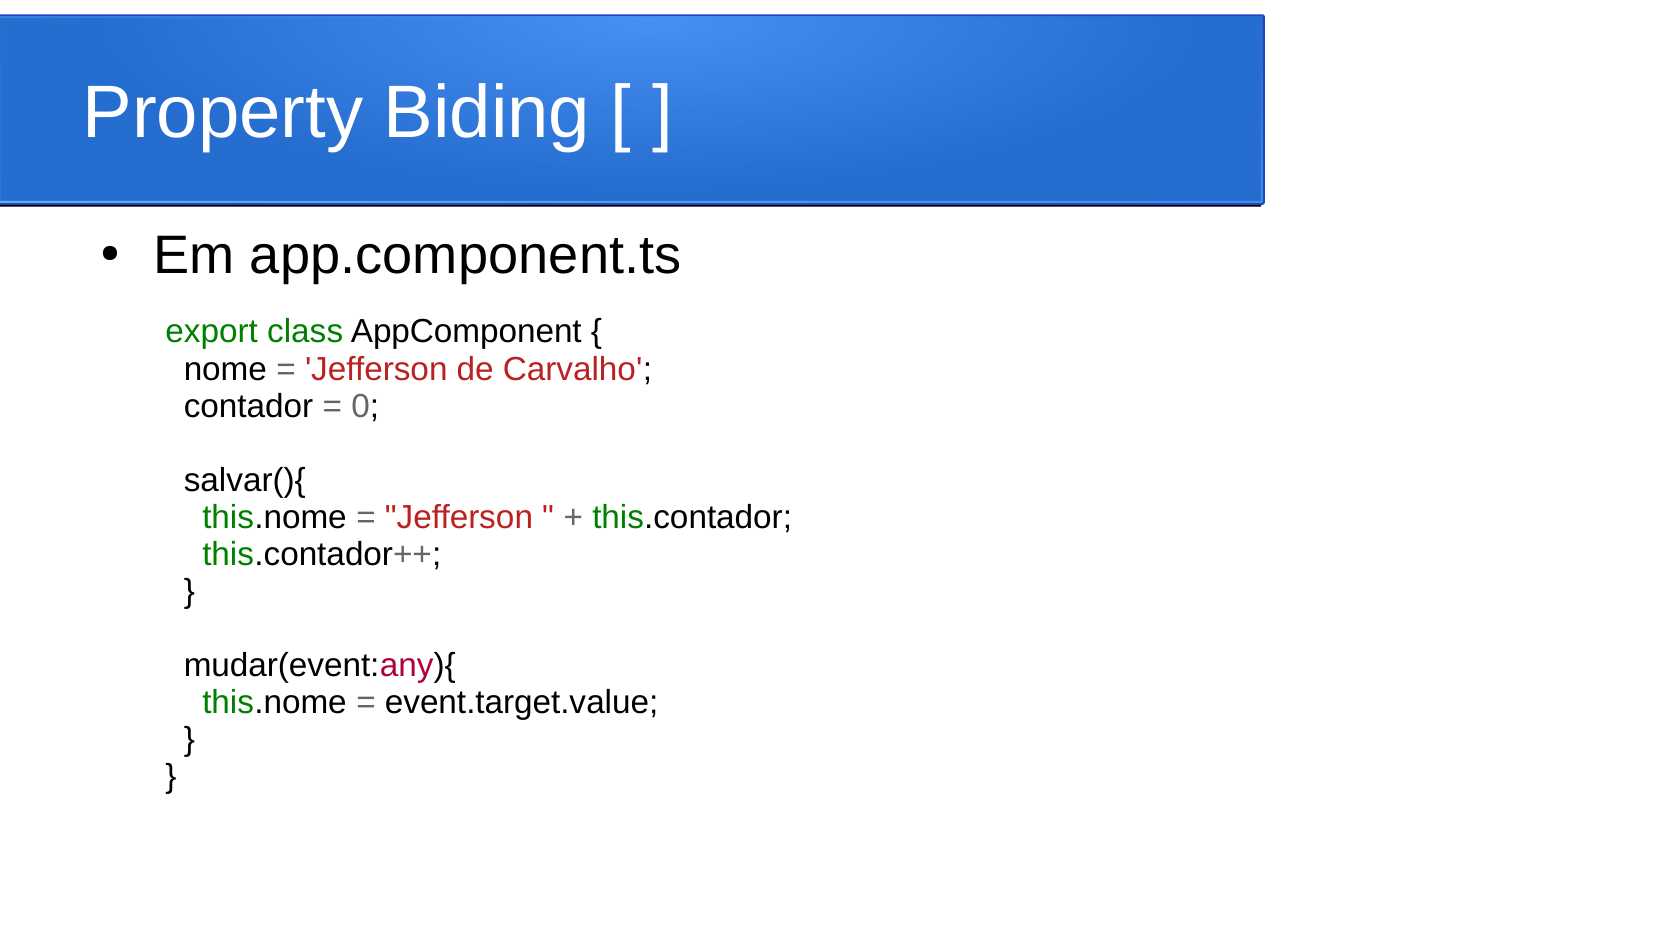

# Property Biding [ ]
Em app.component.ts
export class AppComponent {
 nome = 'Jefferson de Carvalho';
 contador = 0;
 salvar(){
 this.nome = "Jefferson " + this.contador;
 this.contador++;
 }
 mudar(event:any){
 this.nome = event.target.value;
 }
}